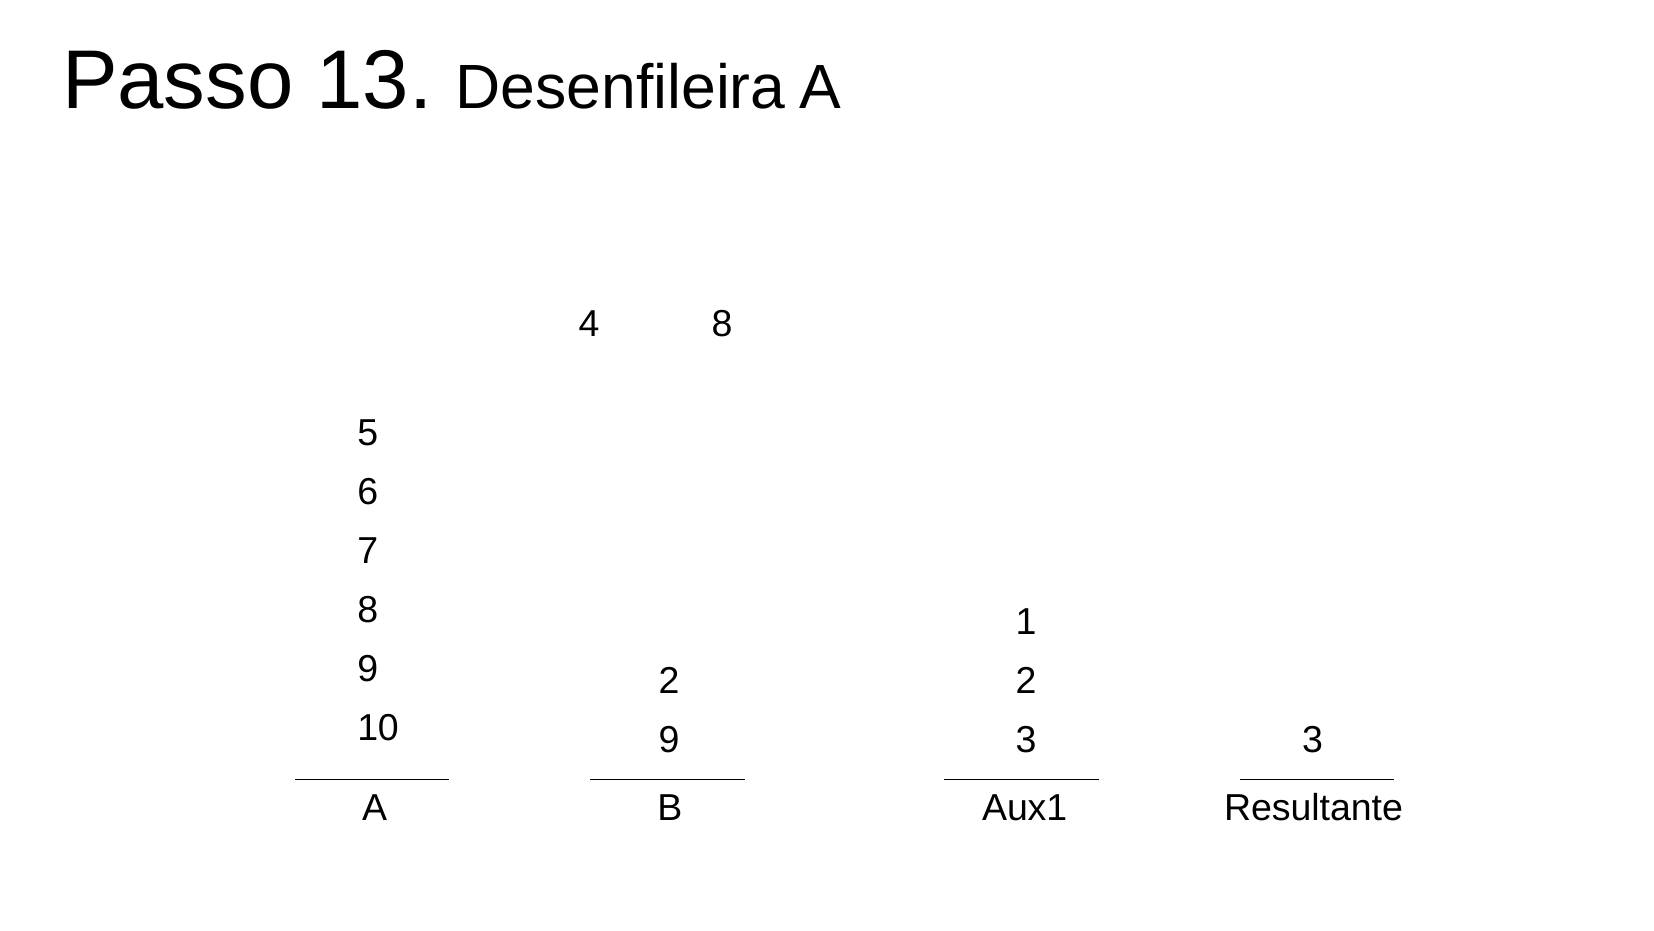

Passo 13. Desenfileira A
4
8
5
6
7
8
1
9
2
2
10
9
3
3
A
B
Aux1
Resultante